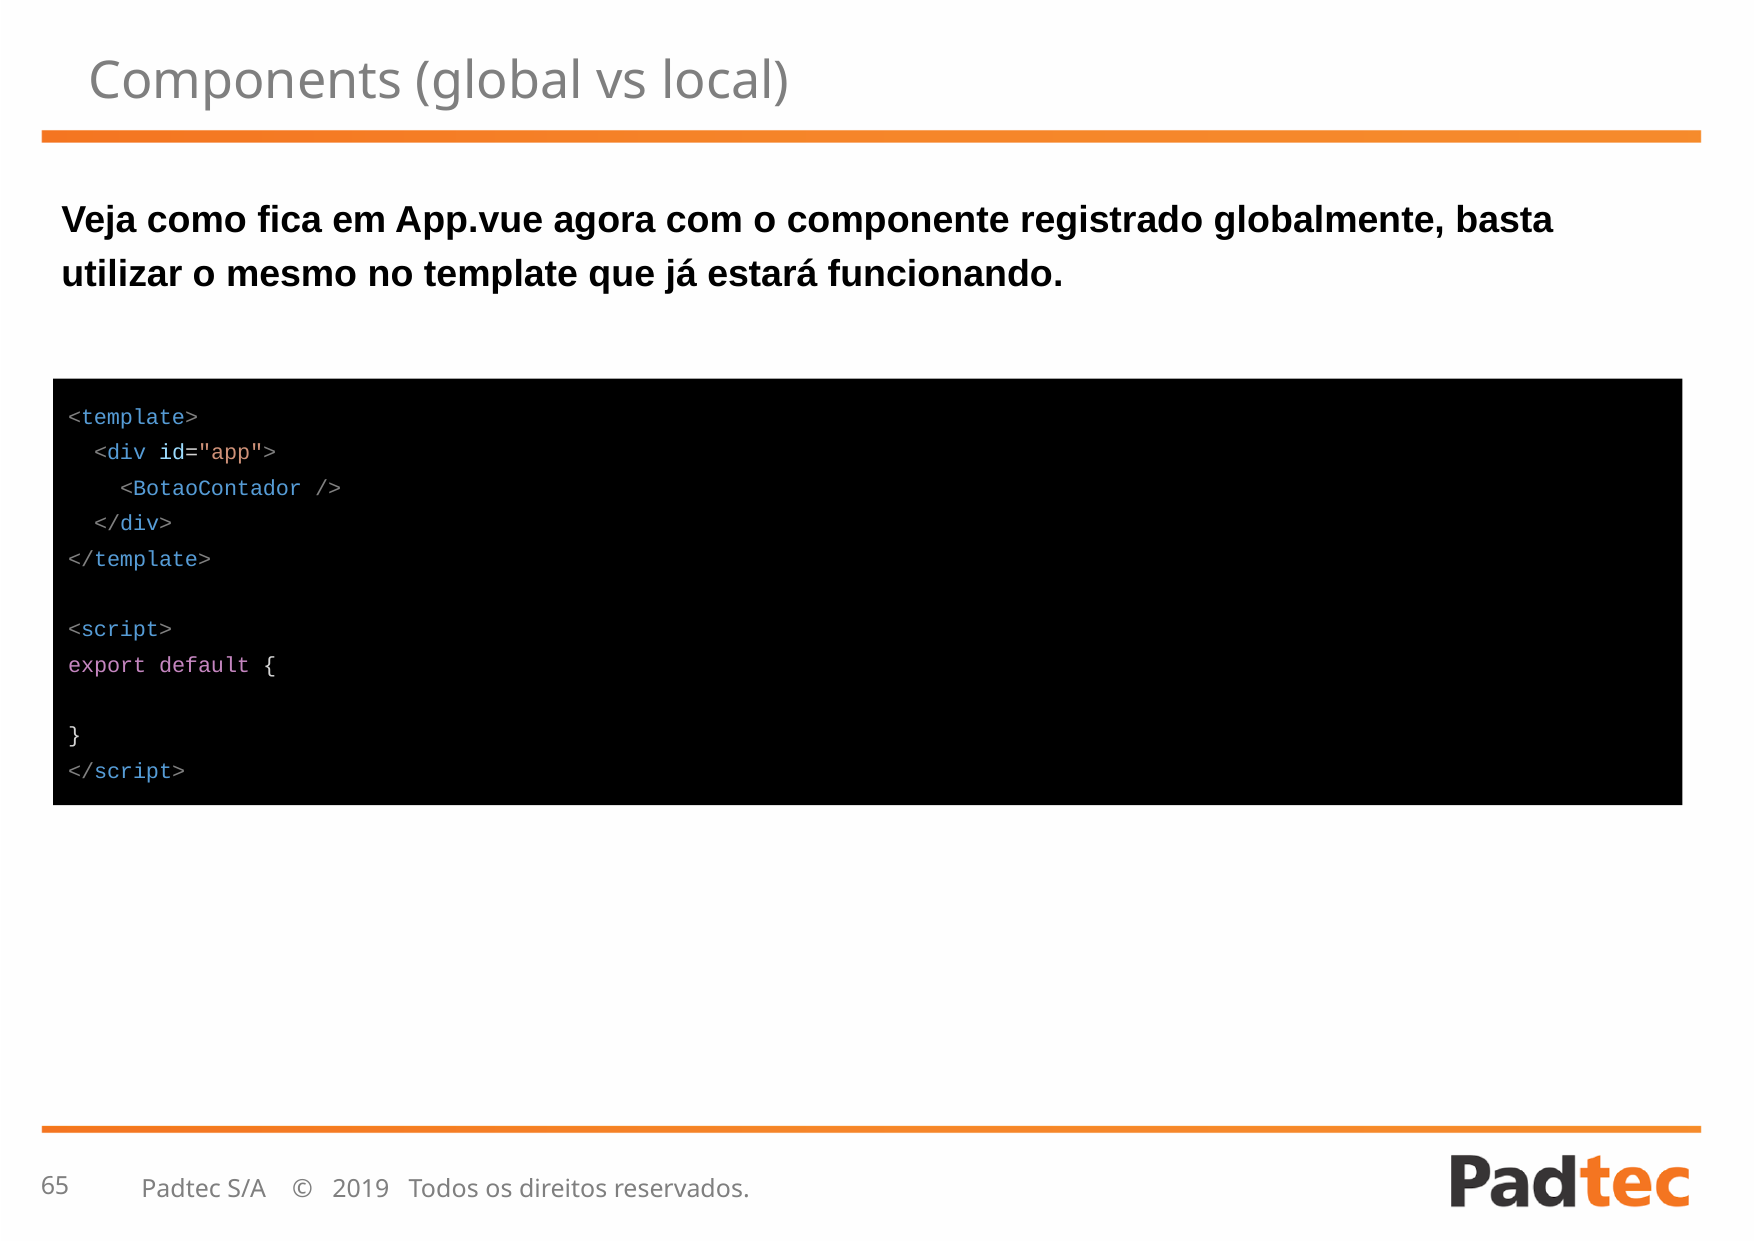

# Components (global vs local)
Veja como fica em App.vue agora com o componente registrado globalmente, basta utilizar o mesmo no template que já estará funcionando.
<template>
 <div id="app">
 <BotaoContador />
 </div>
</template>
<script>
export default {
}
</script>